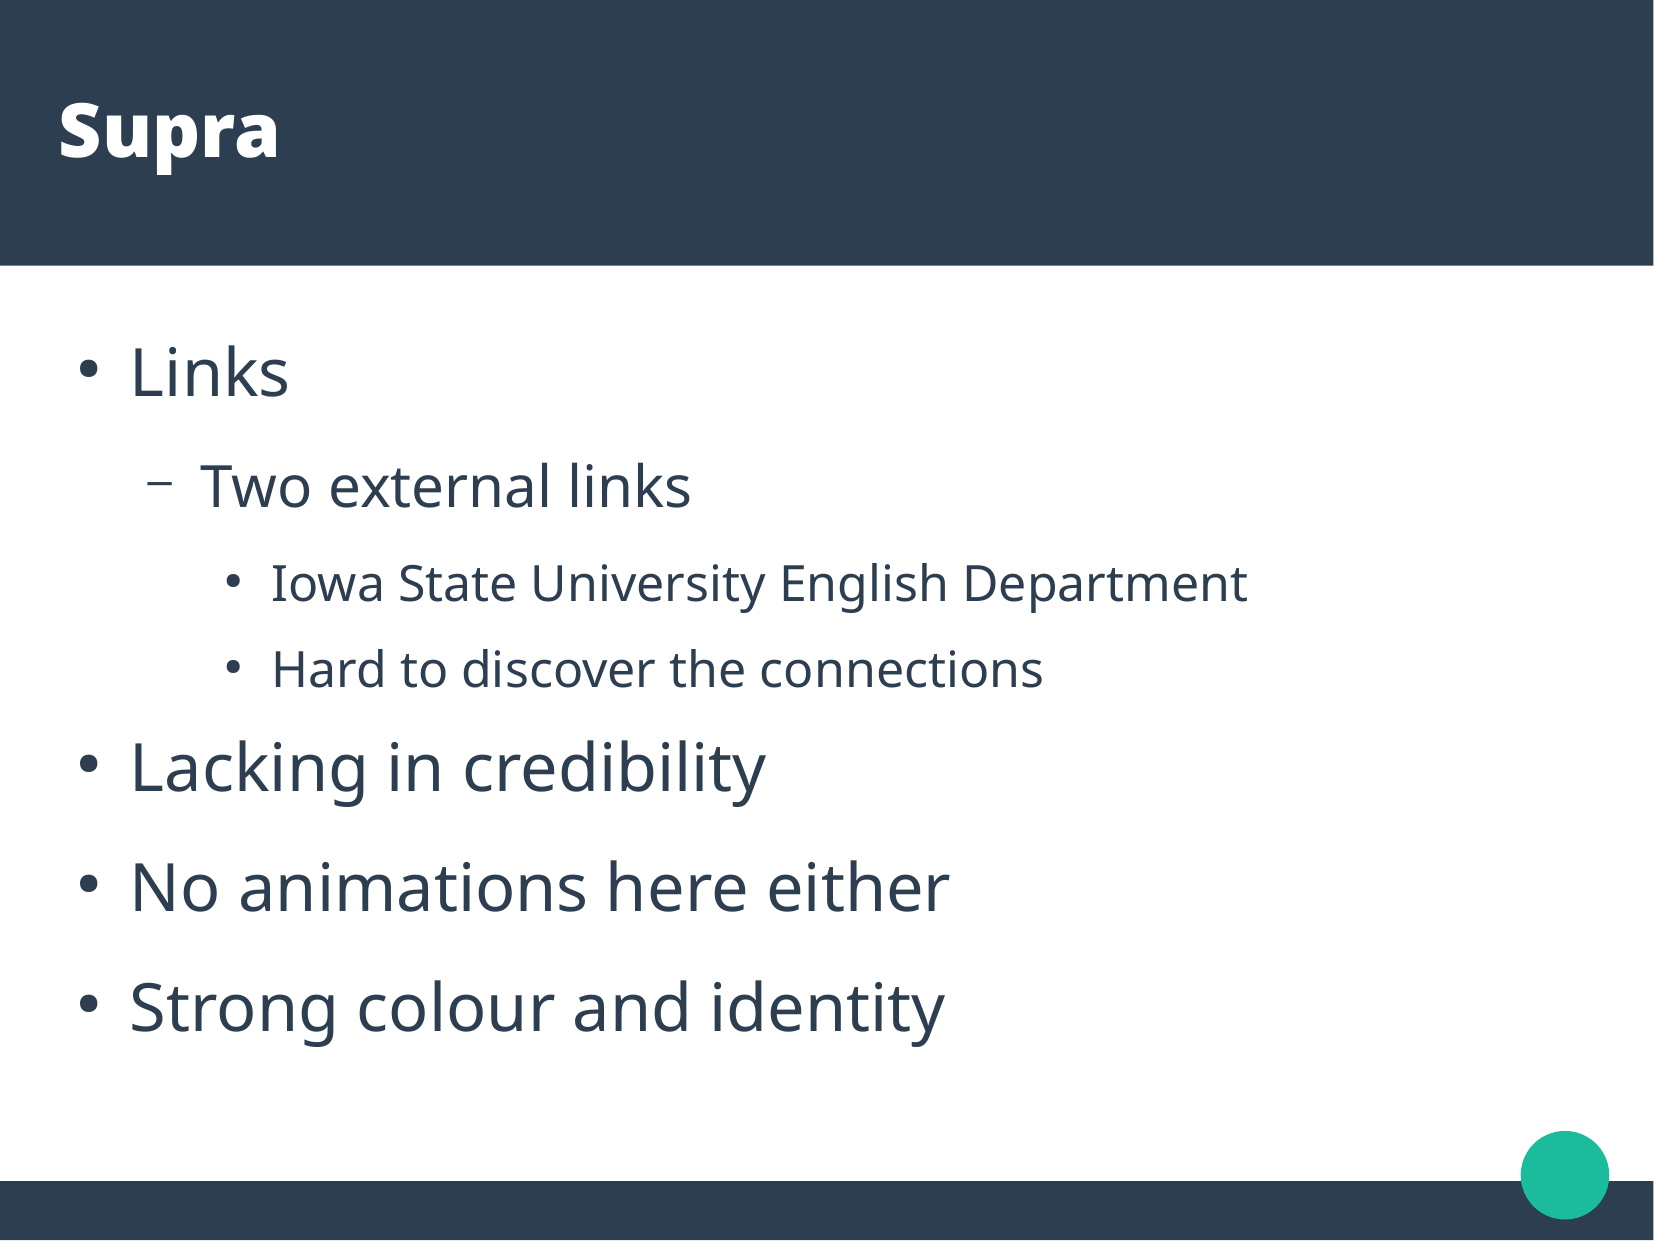

# Supra
Links
Two external links
Iowa State University English Department
Hard to discover the connections
Lacking in credibility
No animations here either
Strong colour and identity